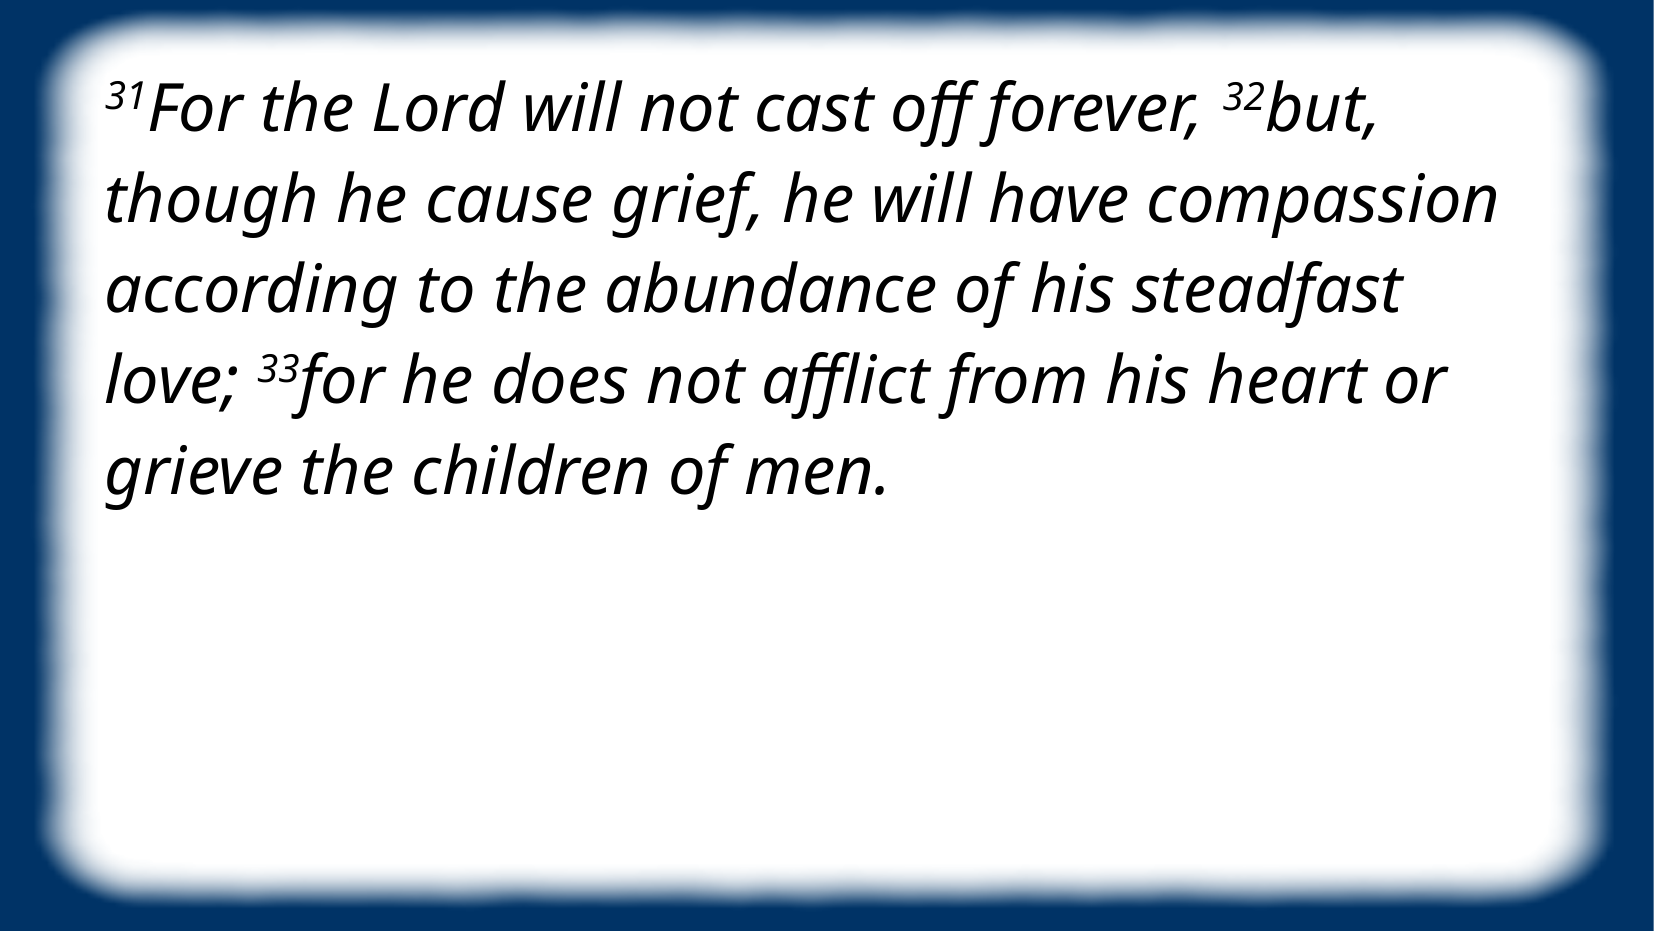

31For the Lord will not cast off forever, 32but, though he cause grief, he will have compassion according to the abundance of his steadfast love; 33for he does not afflict from his heart or grieve the children of men.